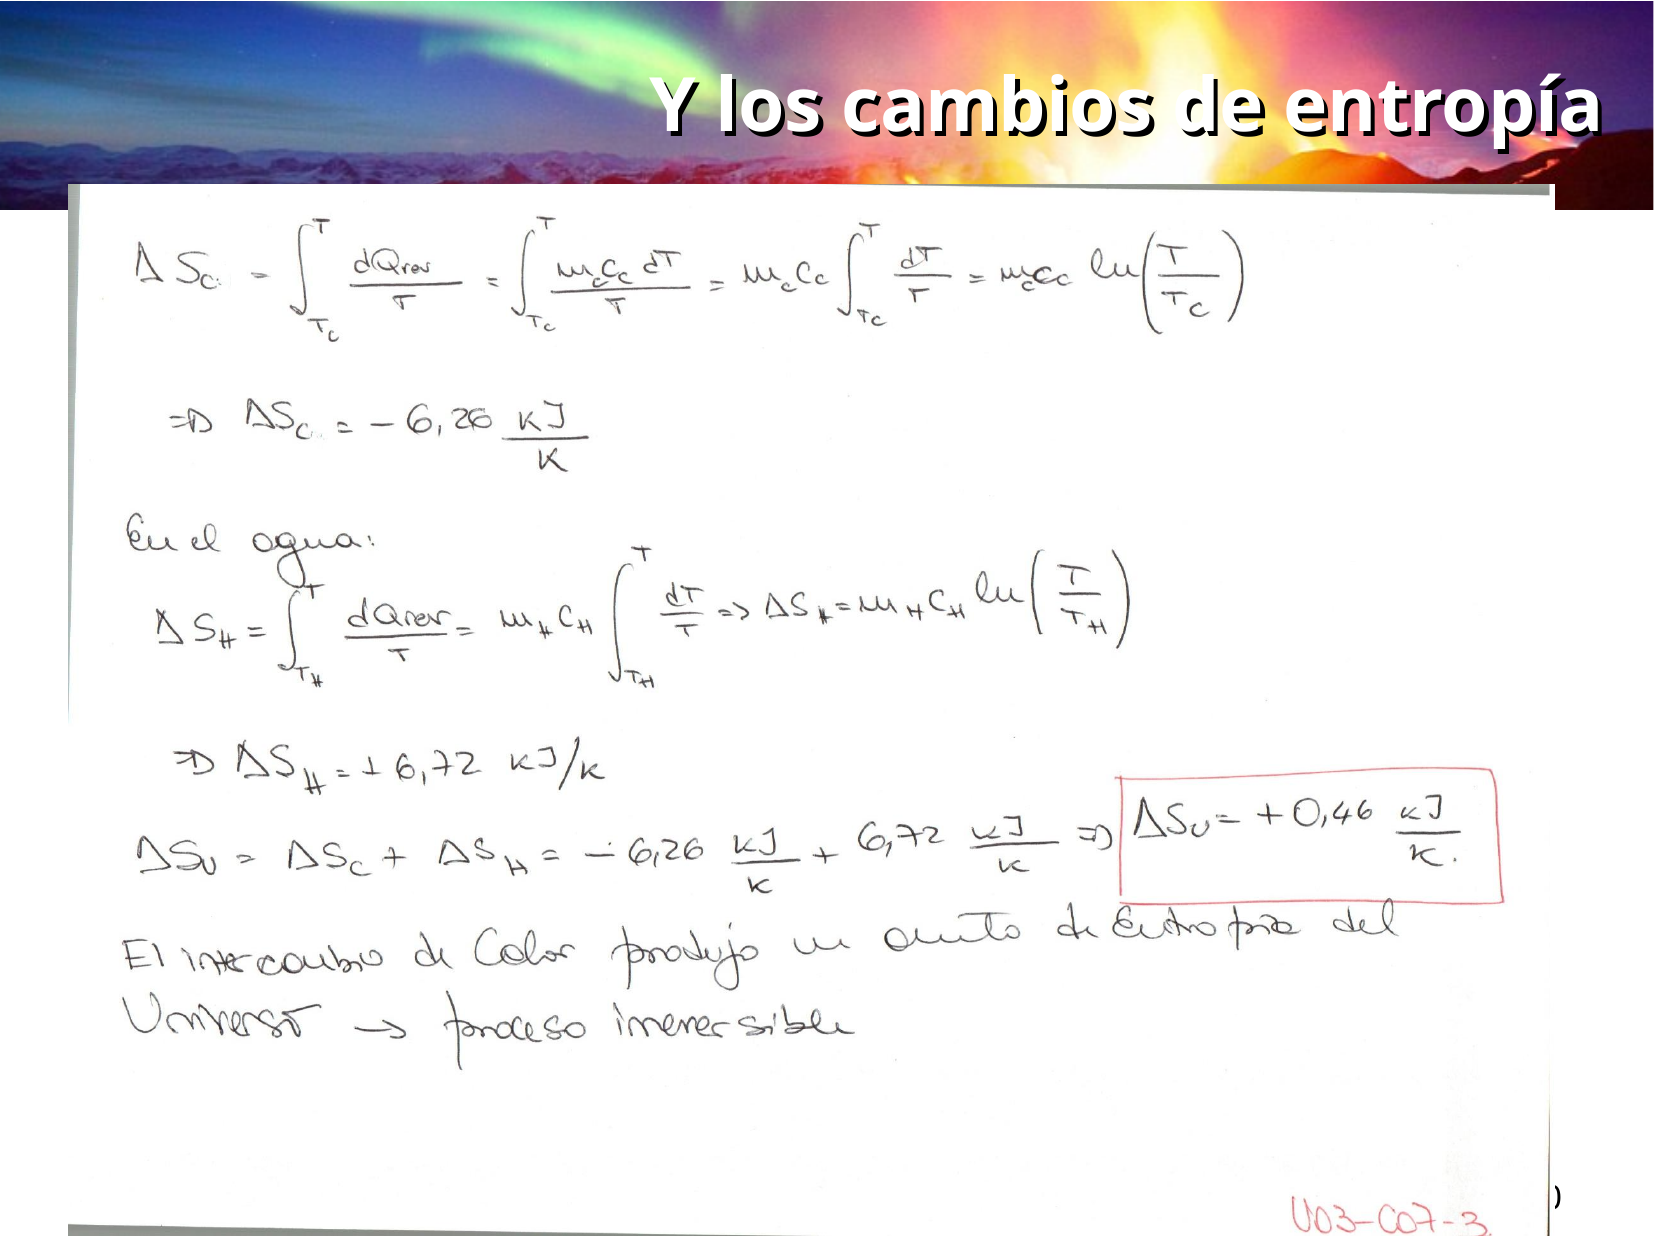

# Y los cambios de entropía
May 21, 2019
H. Asorey - F3B 2019
16